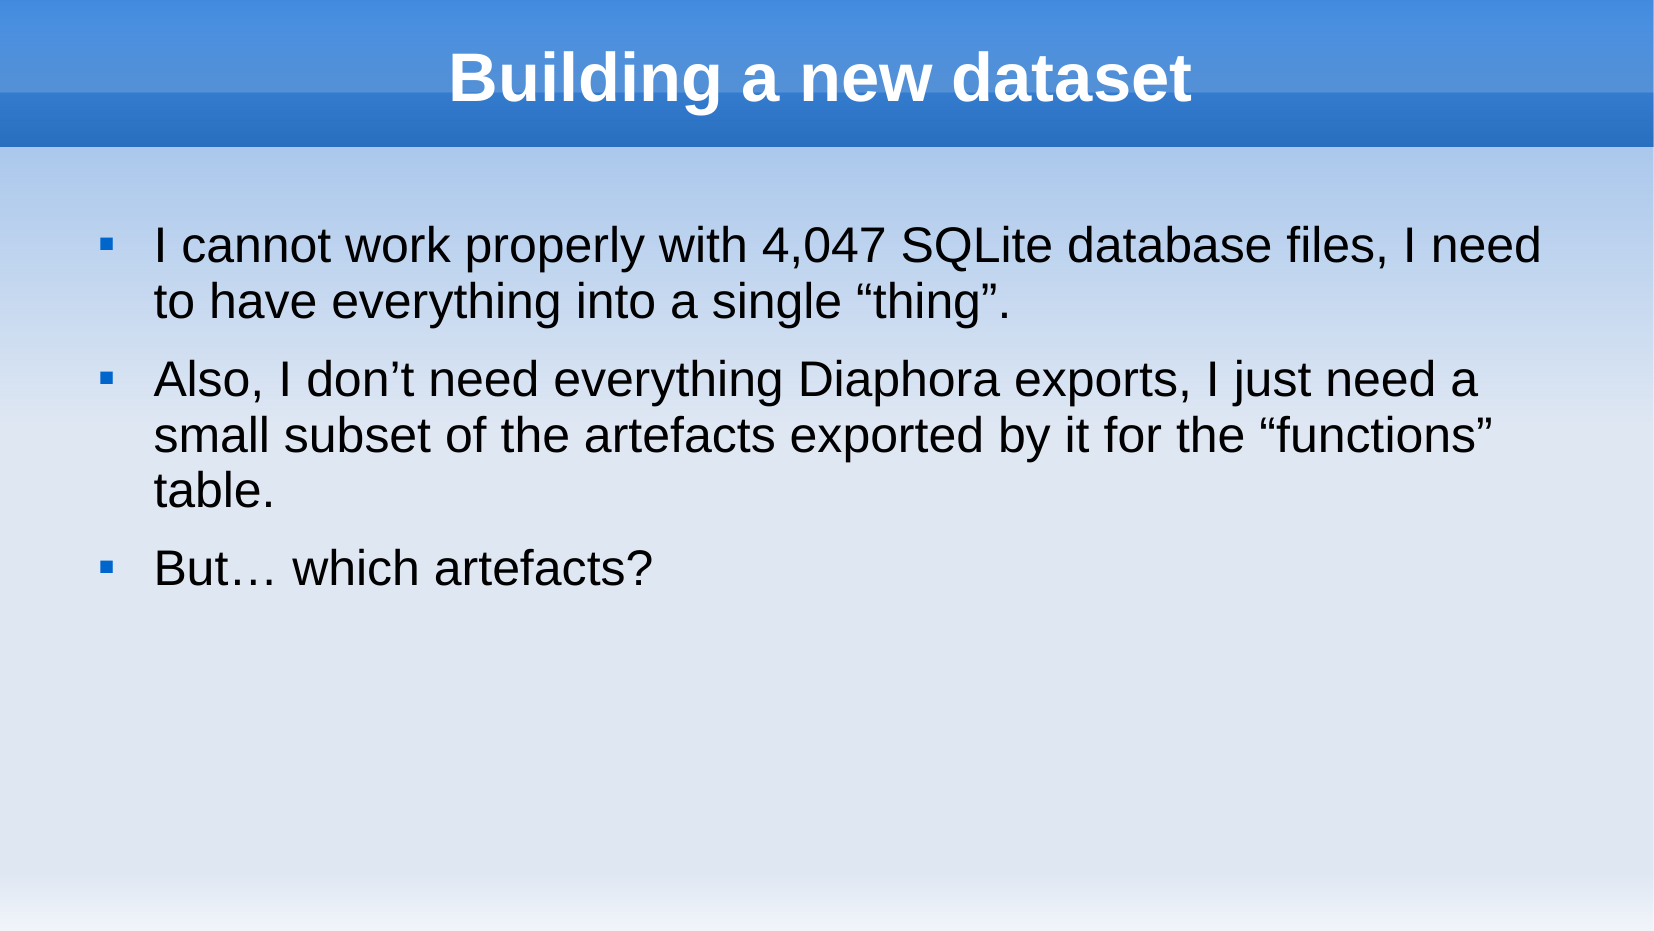

# Building a new dataset
I cannot work properly with 4,047 SQLite database files, I need to have everything into a single “thing”.
Also, I don’t need everything Diaphora exports, I just need a small subset of the artefacts exported by it for the “functions” table.
But… which artefacts?